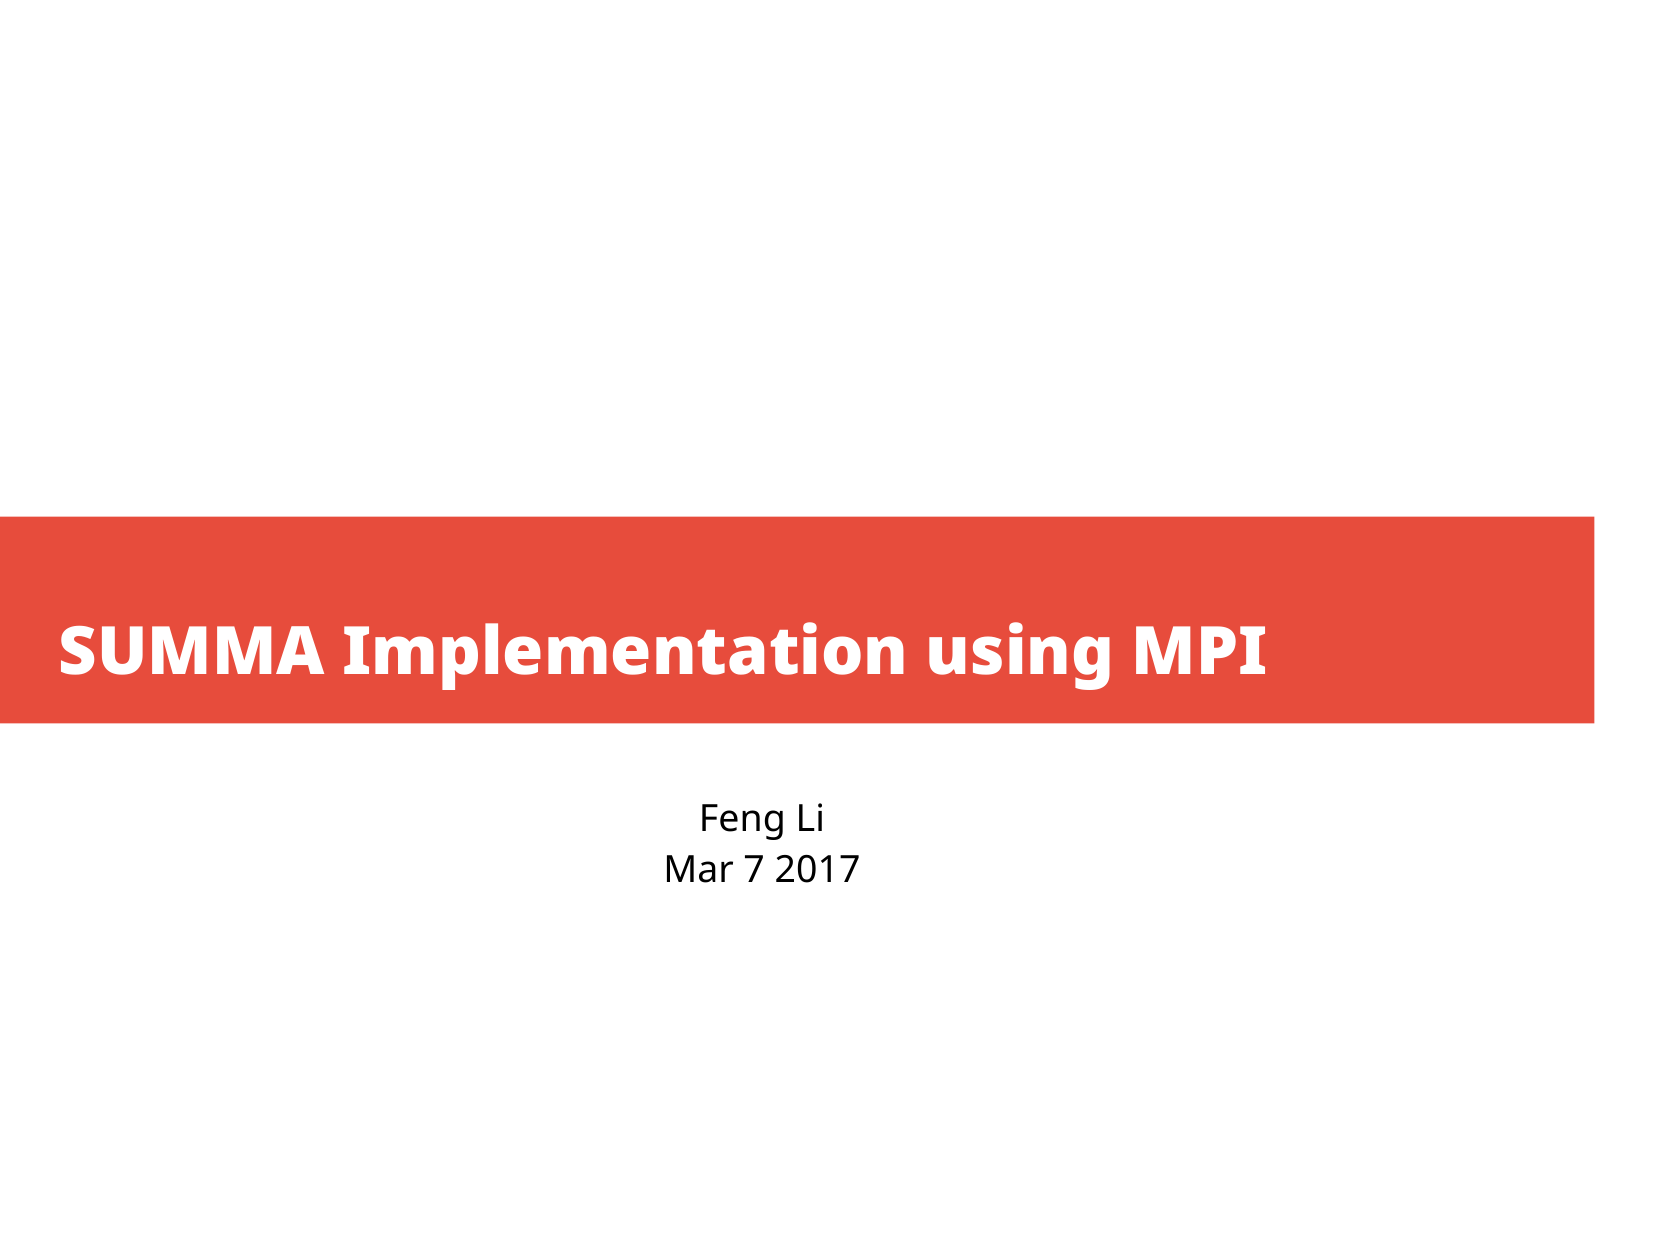

# SUMMA Implementation using MPI
Feng Li
Mar 7 2017